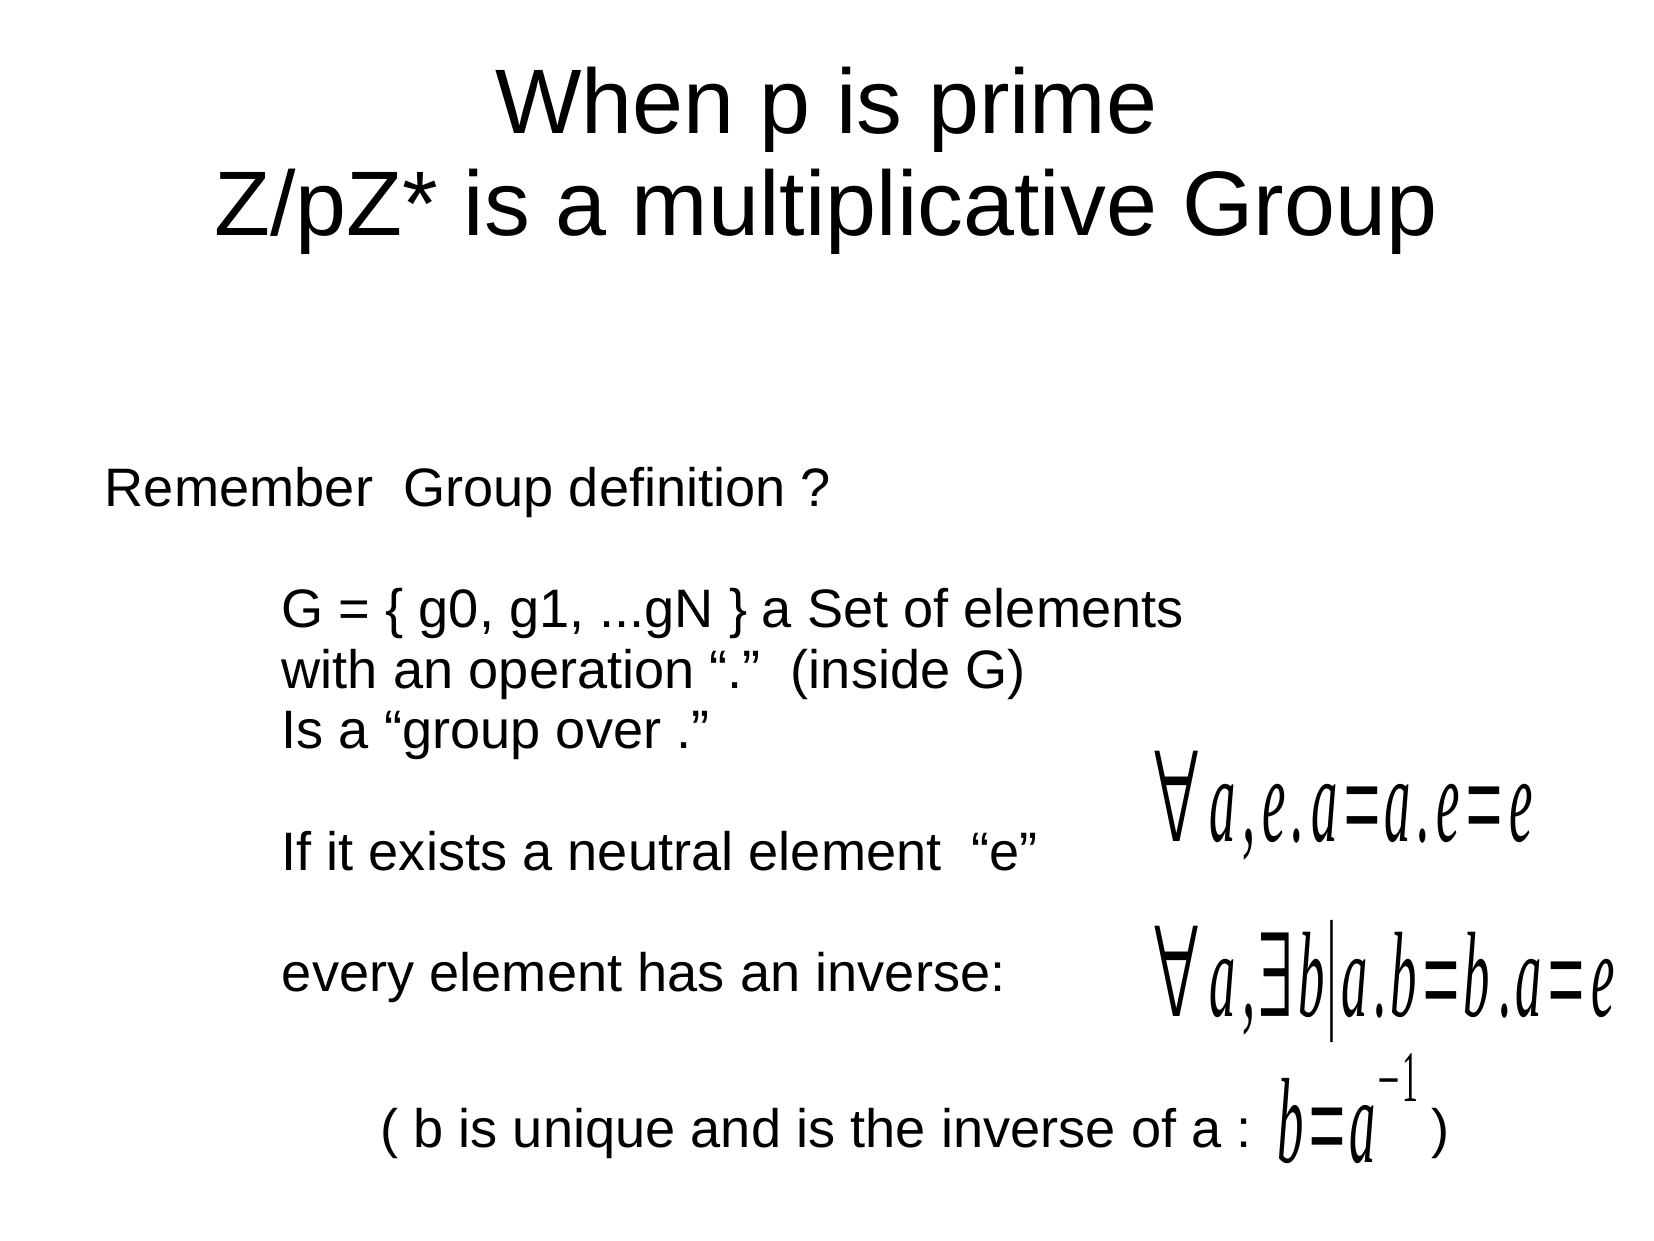

# When p is prime Z/pZ* is a multiplicative Group
Remember Group definition ?
G = { g0, g1, ...gN } a Set of elements
with an operation “.” (inside G)
Is a “group over .”
If it exists a neutral element “e”
every element has an inverse:
( b is unique and is the inverse of a : )